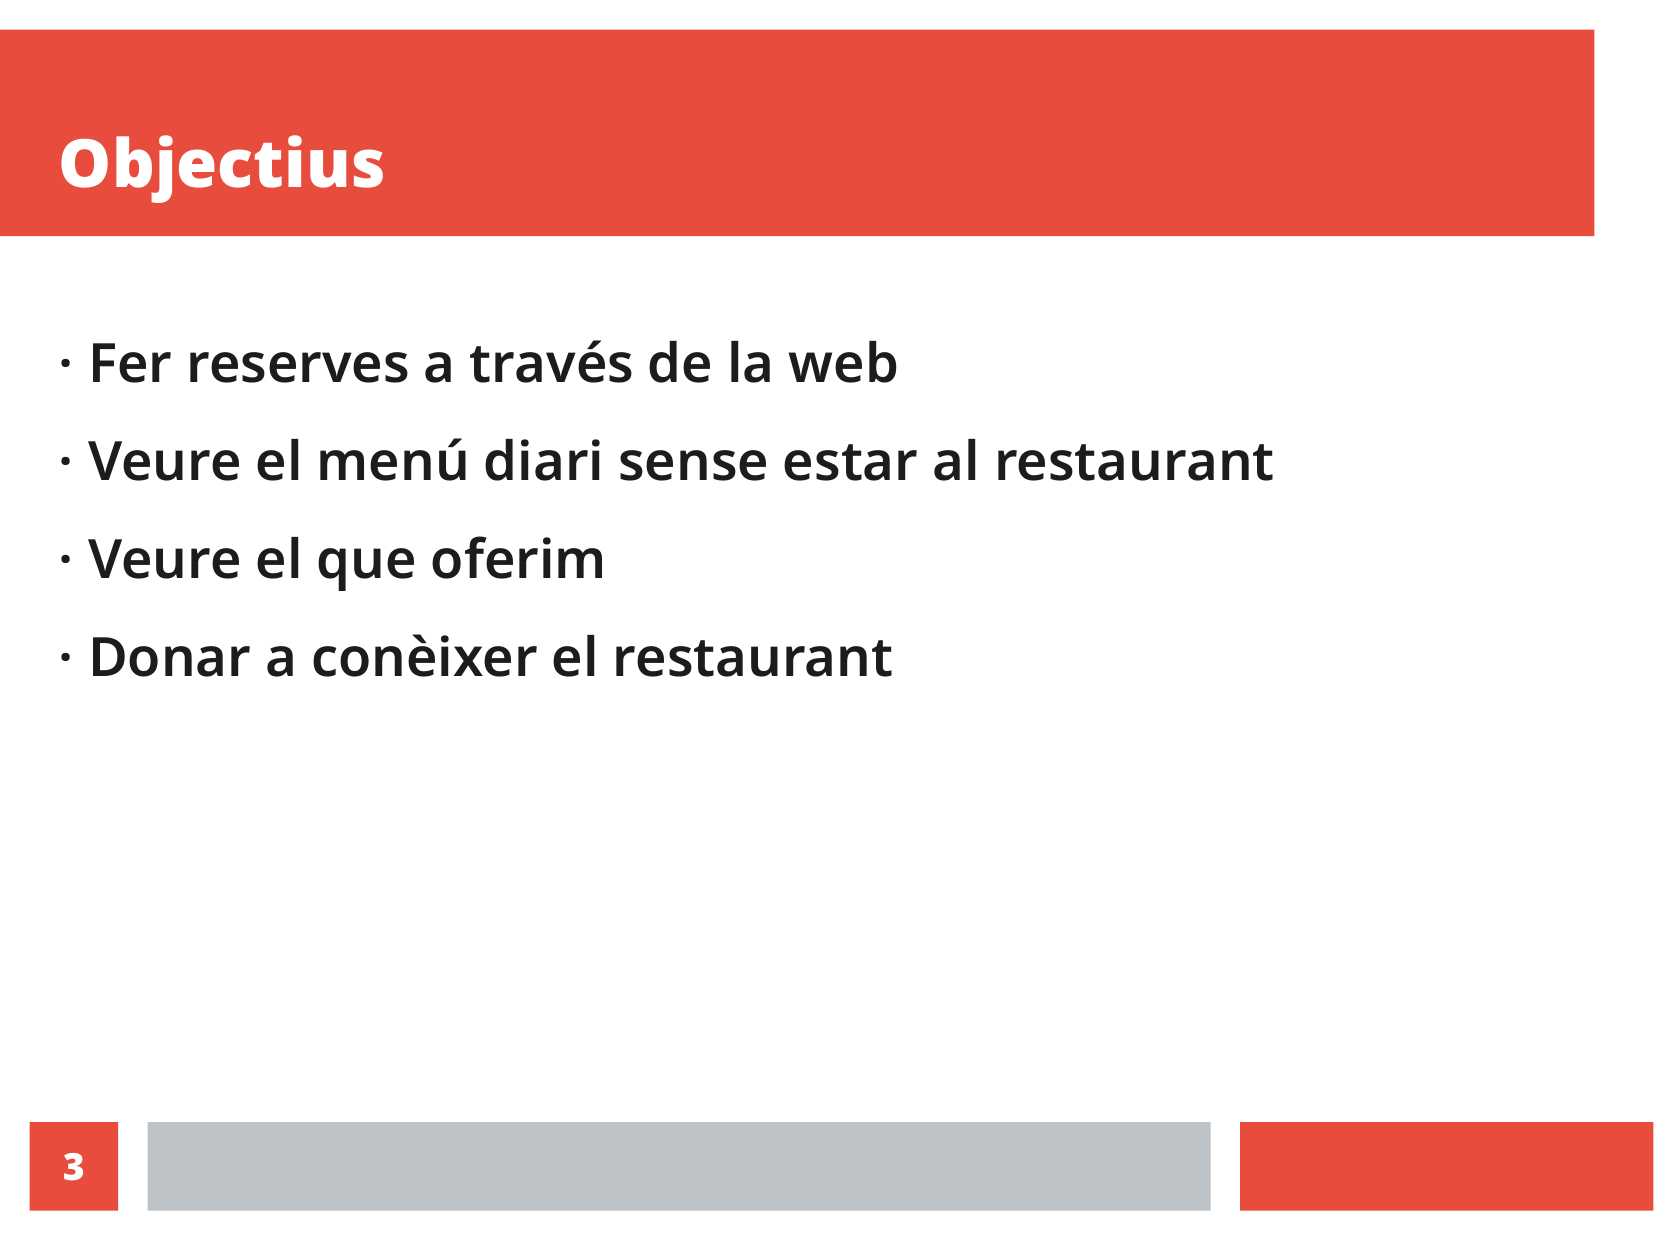

# Objectius
· Fer reserves a través de la web
· Veure el menú diari sense estar al restaurant
· Veure el que oferim
· Donar a conèixer el restaurant
3